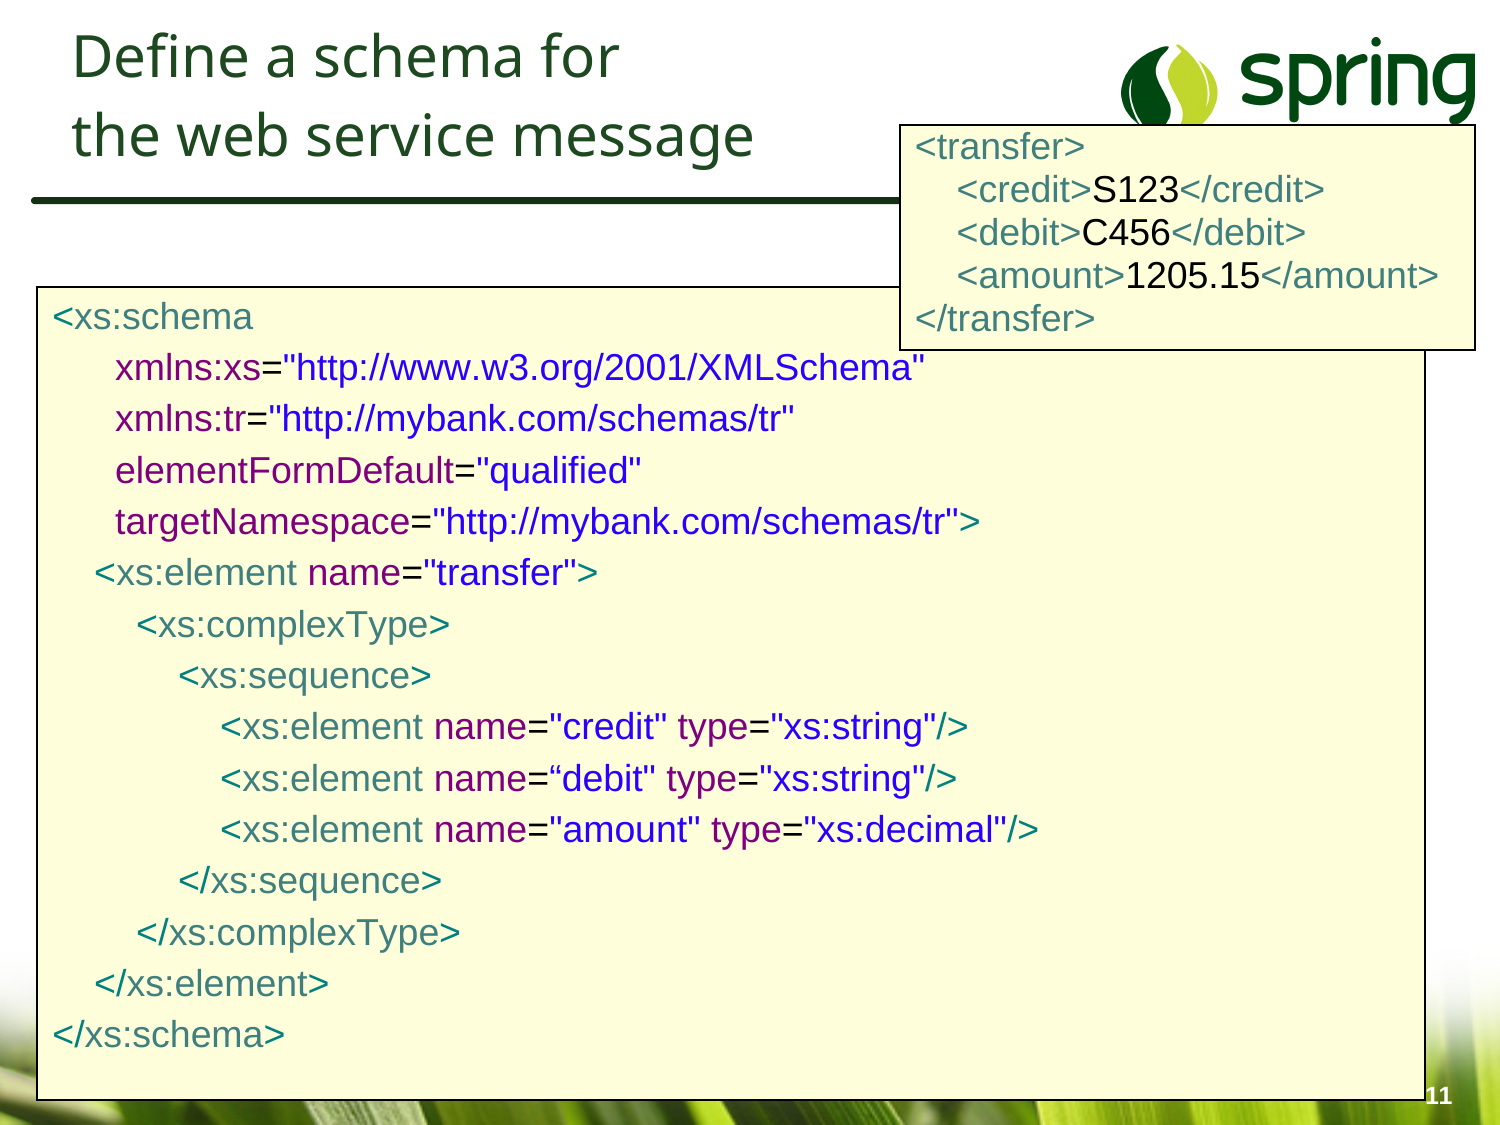

# Define a schema for the web service message
<transfer>
 <credit>S123</credit>
 <debit>C456</debit>
 <amount>1205.15</amount>
</transfer>
<xs:schema
 xmlns:xs="http://www.w3.org/2001/XMLSchema"
 xmlns:tr="http://mybank.com/schemas/tr"
 elementFormDefault="qualified"
 targetNamespace="http://mybank.com/schemas/tr">
 <xs:element name="transfer">
 <xs:complexType>
 <xs:sequence>
 <xs:element name="credit" type="xs:string"/>
 <xs:element name=“debit" type="xs:string"/>
 <xs:element name="amount" type="xs:decimal"/>
 </xs:sequence>
 </xs:complexType>
 </xs:element>
</xs:schema>